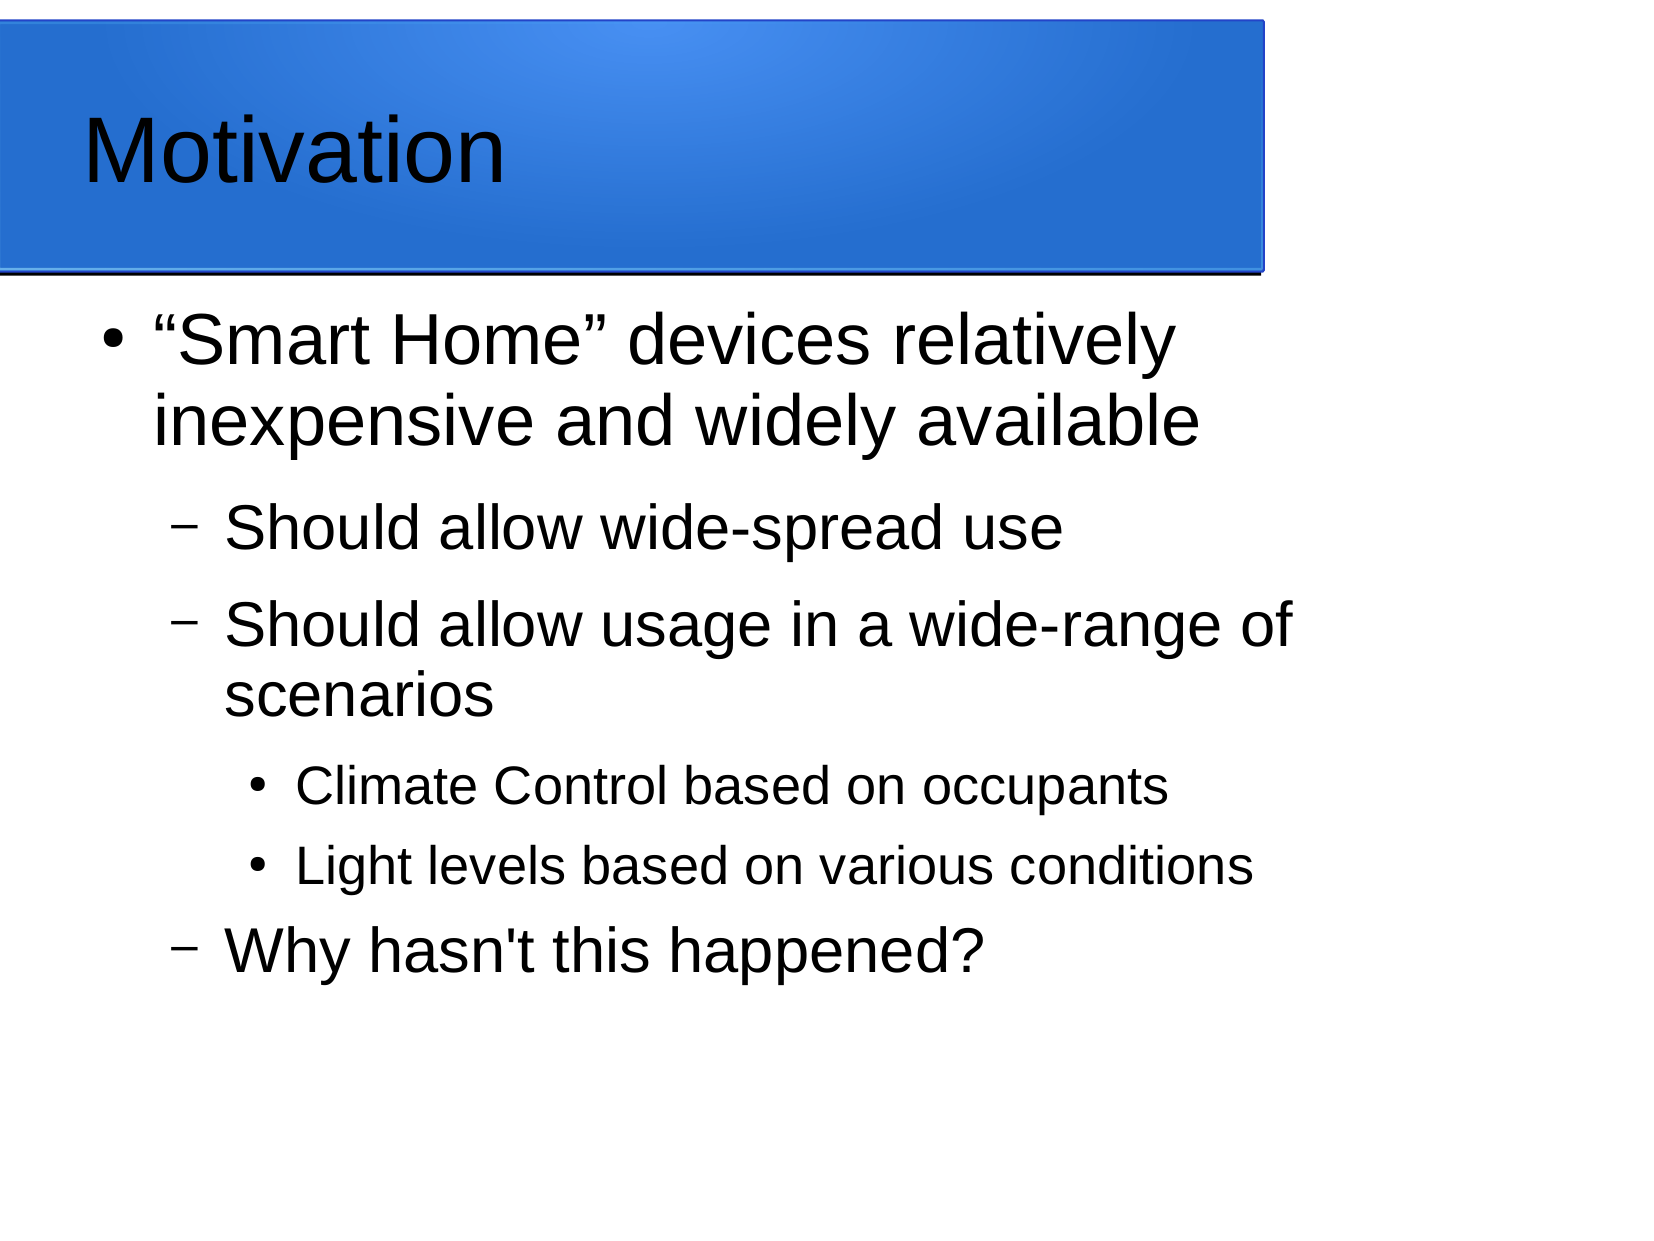

# Motivation
“Smart Home” devices relatively inexpensive and widely available
Should allow wide-spread use
Should allow usage in a wide-range of scenarios
Climate Control based on occupants
Light levels based on various conditions
Why hasn't this happened?